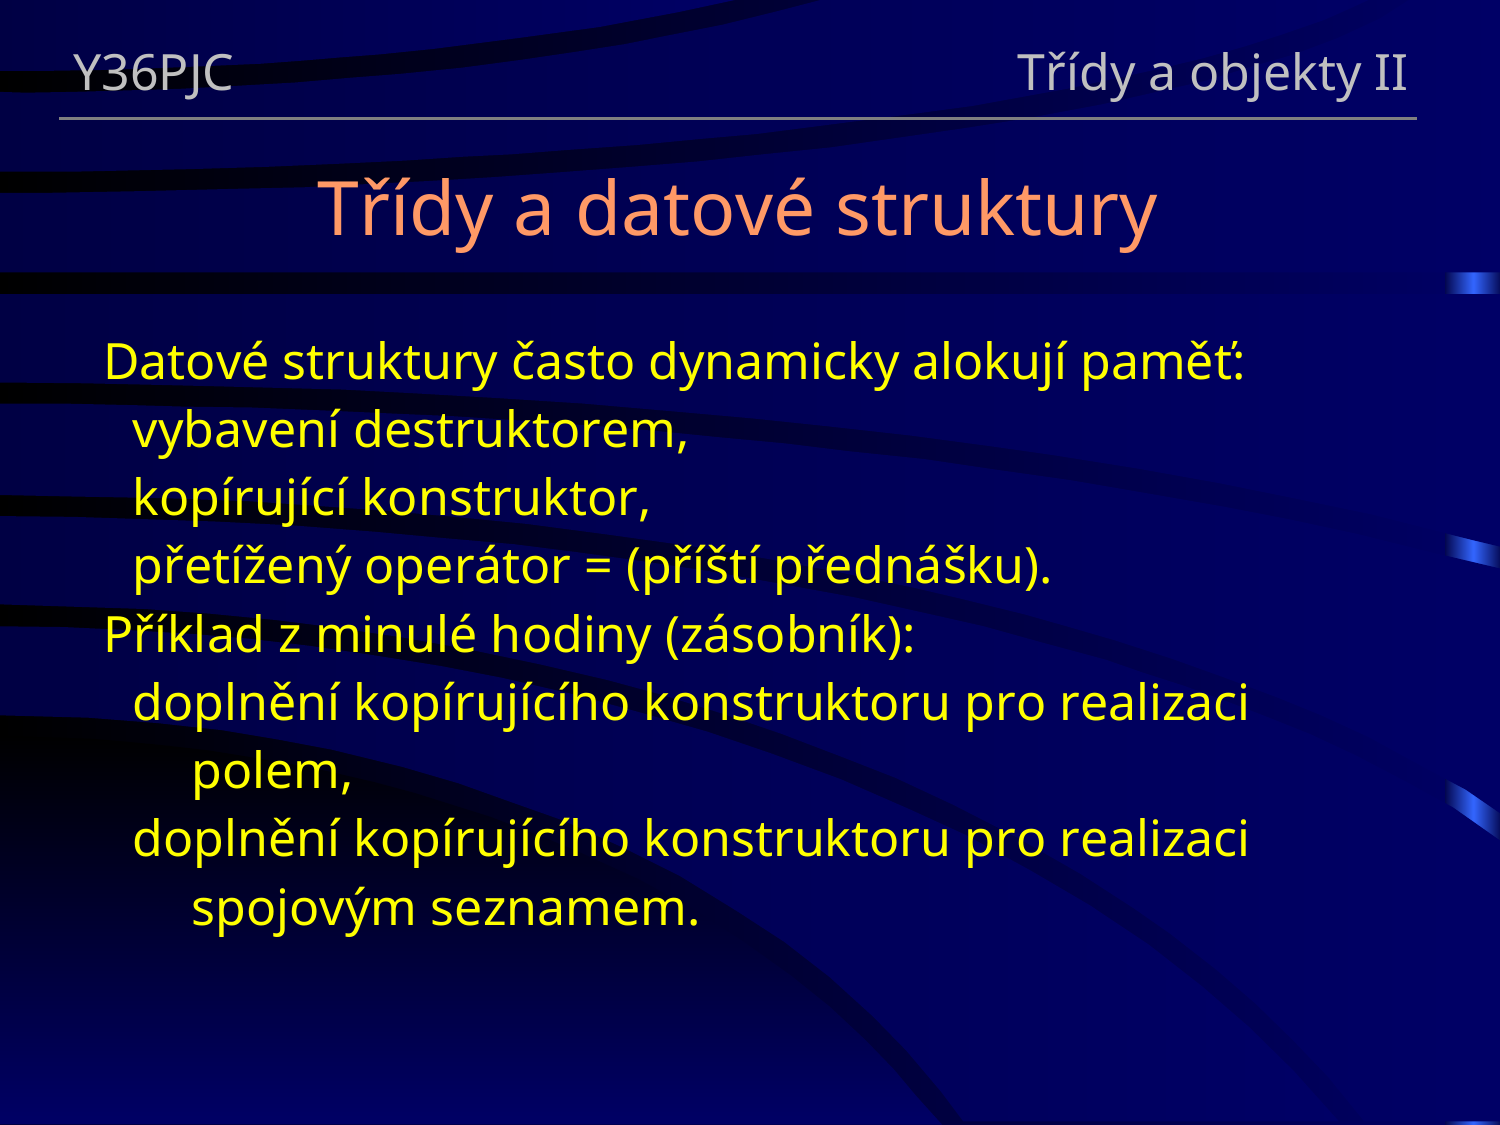

Y36PJC
Třídy a objekty II
Třídy a datové struktury
Datové struktury často dynamicky alokují paměť:
vybavení destruktorem,
kopírující konstruktor,
přetížený operátor = (příští přednášku).
Příklad z minulé hodiny (zásobník):
doplnění kopírujícího konstruktoru pro realizaci polem,
doplnění kopírujícího konstruktoru pro realizaci spojovým seznamem.